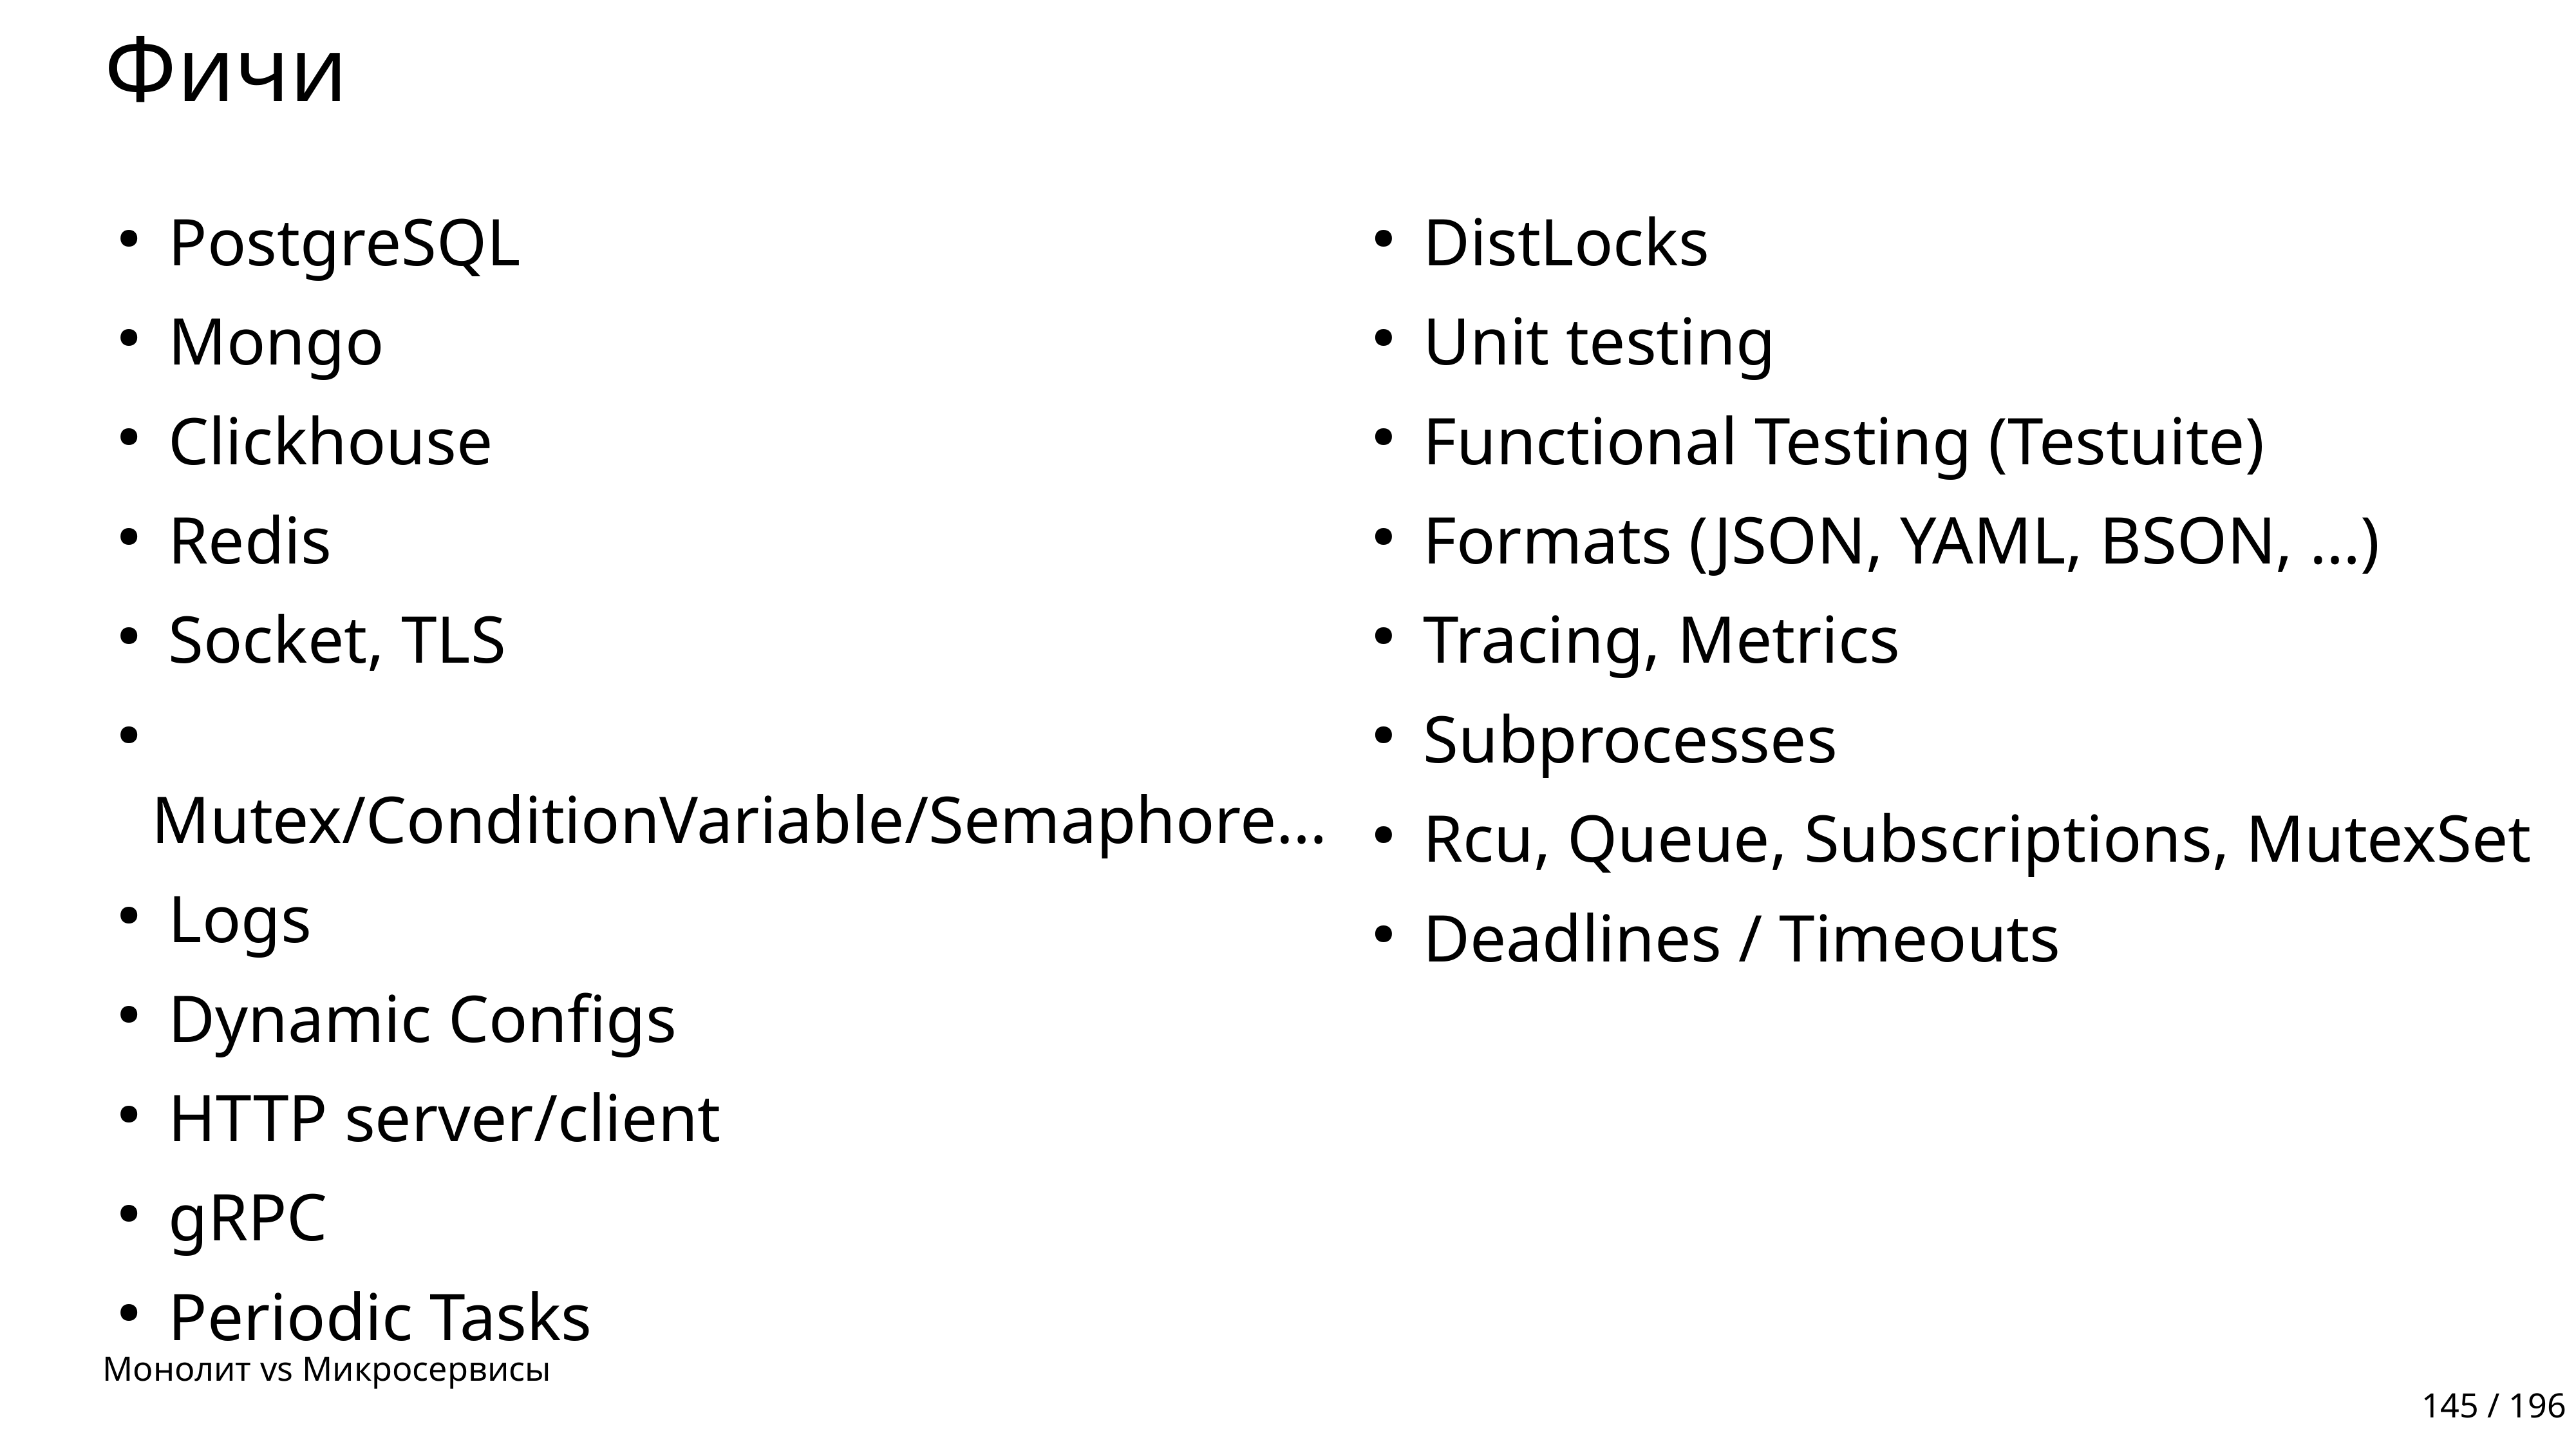

Фичи
# PostgreSQL
 Mongo
 Clickhouse
 Redis
 Socket, TLS
 Mutex/ConditionVariable/Semaphore…
 Logs
 Dynamic Configs
 HTTP server/client
 gRPC
 Periodic Tasks
 DistLocks
 Unit testing
 Functional Testing (Testuite)
 Formats (JSON, YAML, BSON, …)
 Tracing, Metrics
 Subprocesses
 Rcu, Queue, Subscriptions, MutexSet
 Deadlines / Timeouts
Монолит vs Микросервисы